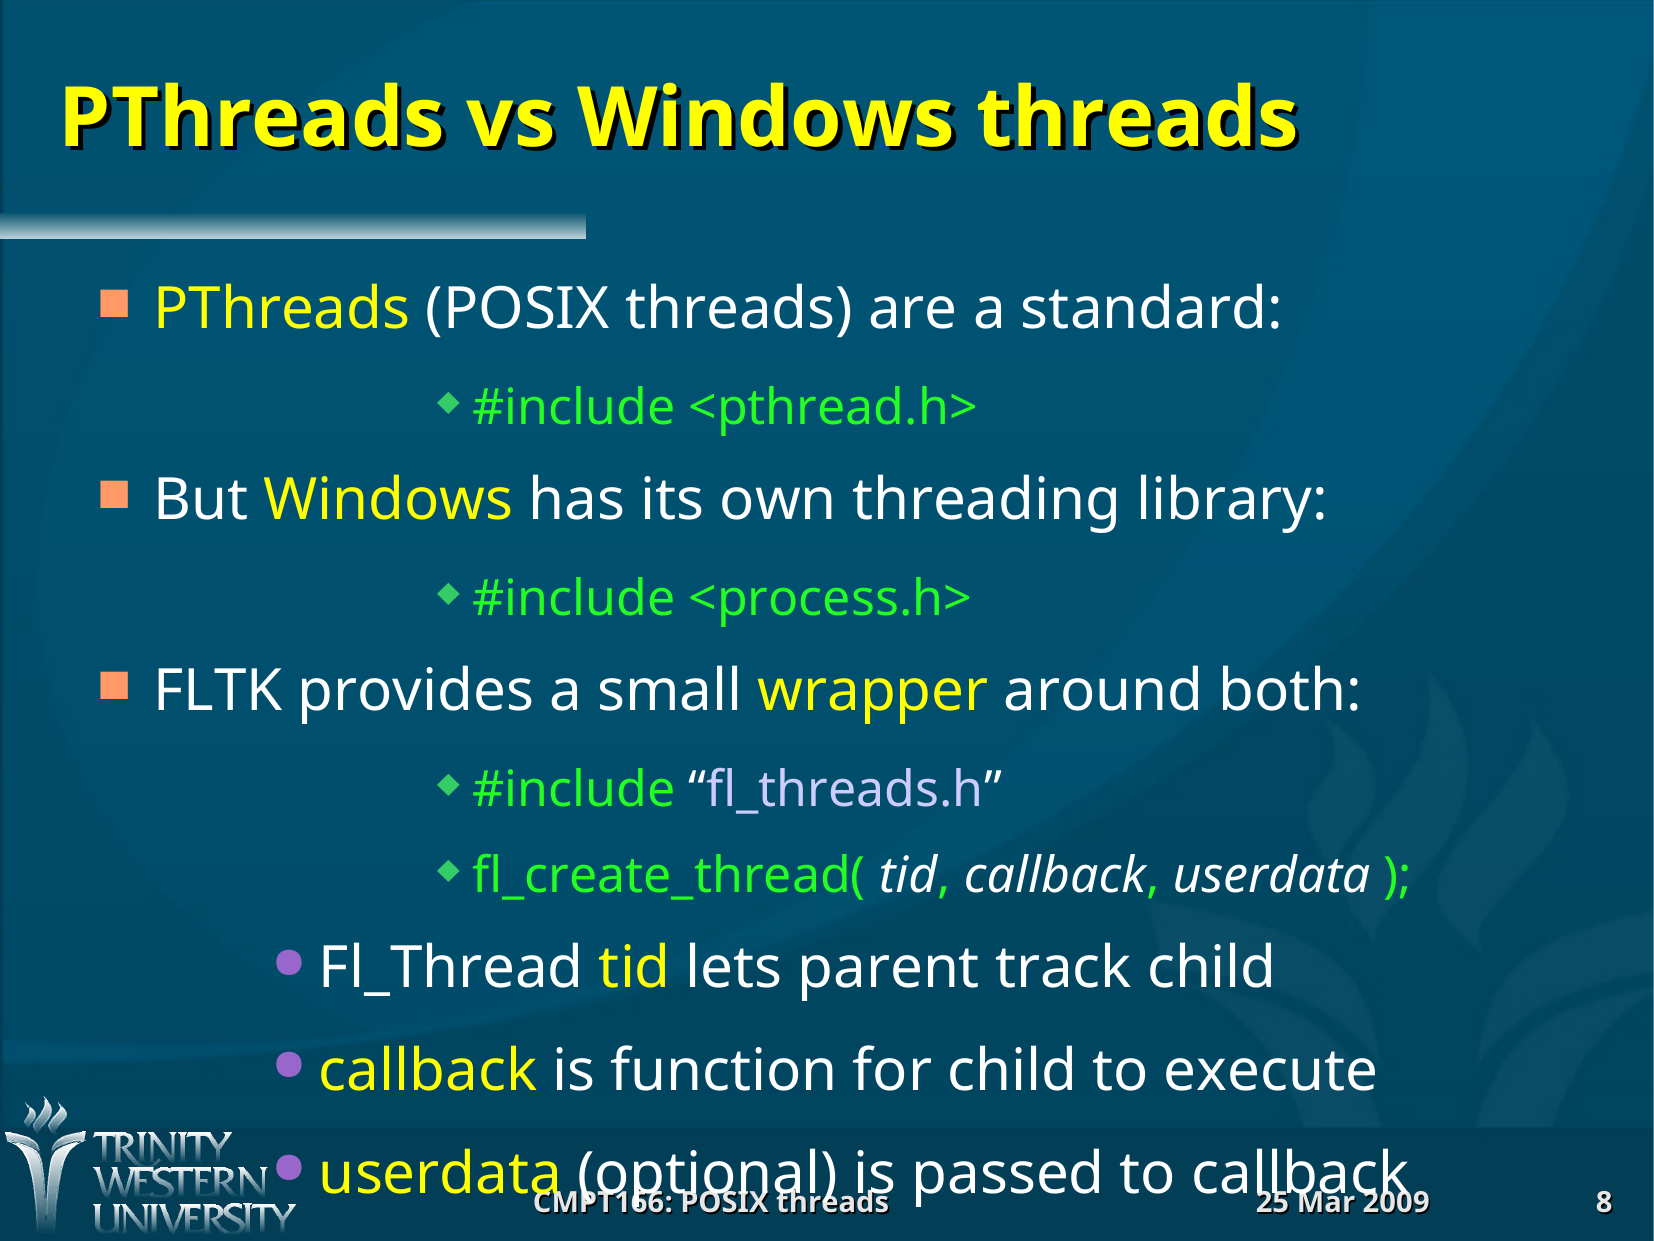

# PThreads vs Windows threads
PThreads (POSIX threads) are a standard:
#include <pthread.h>
But Windows has its own threading library:
#include <process.h>
FLTK provides a small wrapper around both:
#include “fl_threads.h”
fl_create_thread( tid, callback, userdata );
Fl_Thread tid lets parent track child
callback is function for child to execute
userdata (optional) is passed to callback
CMPT166: POSIX threads
25 Mar 2009
8